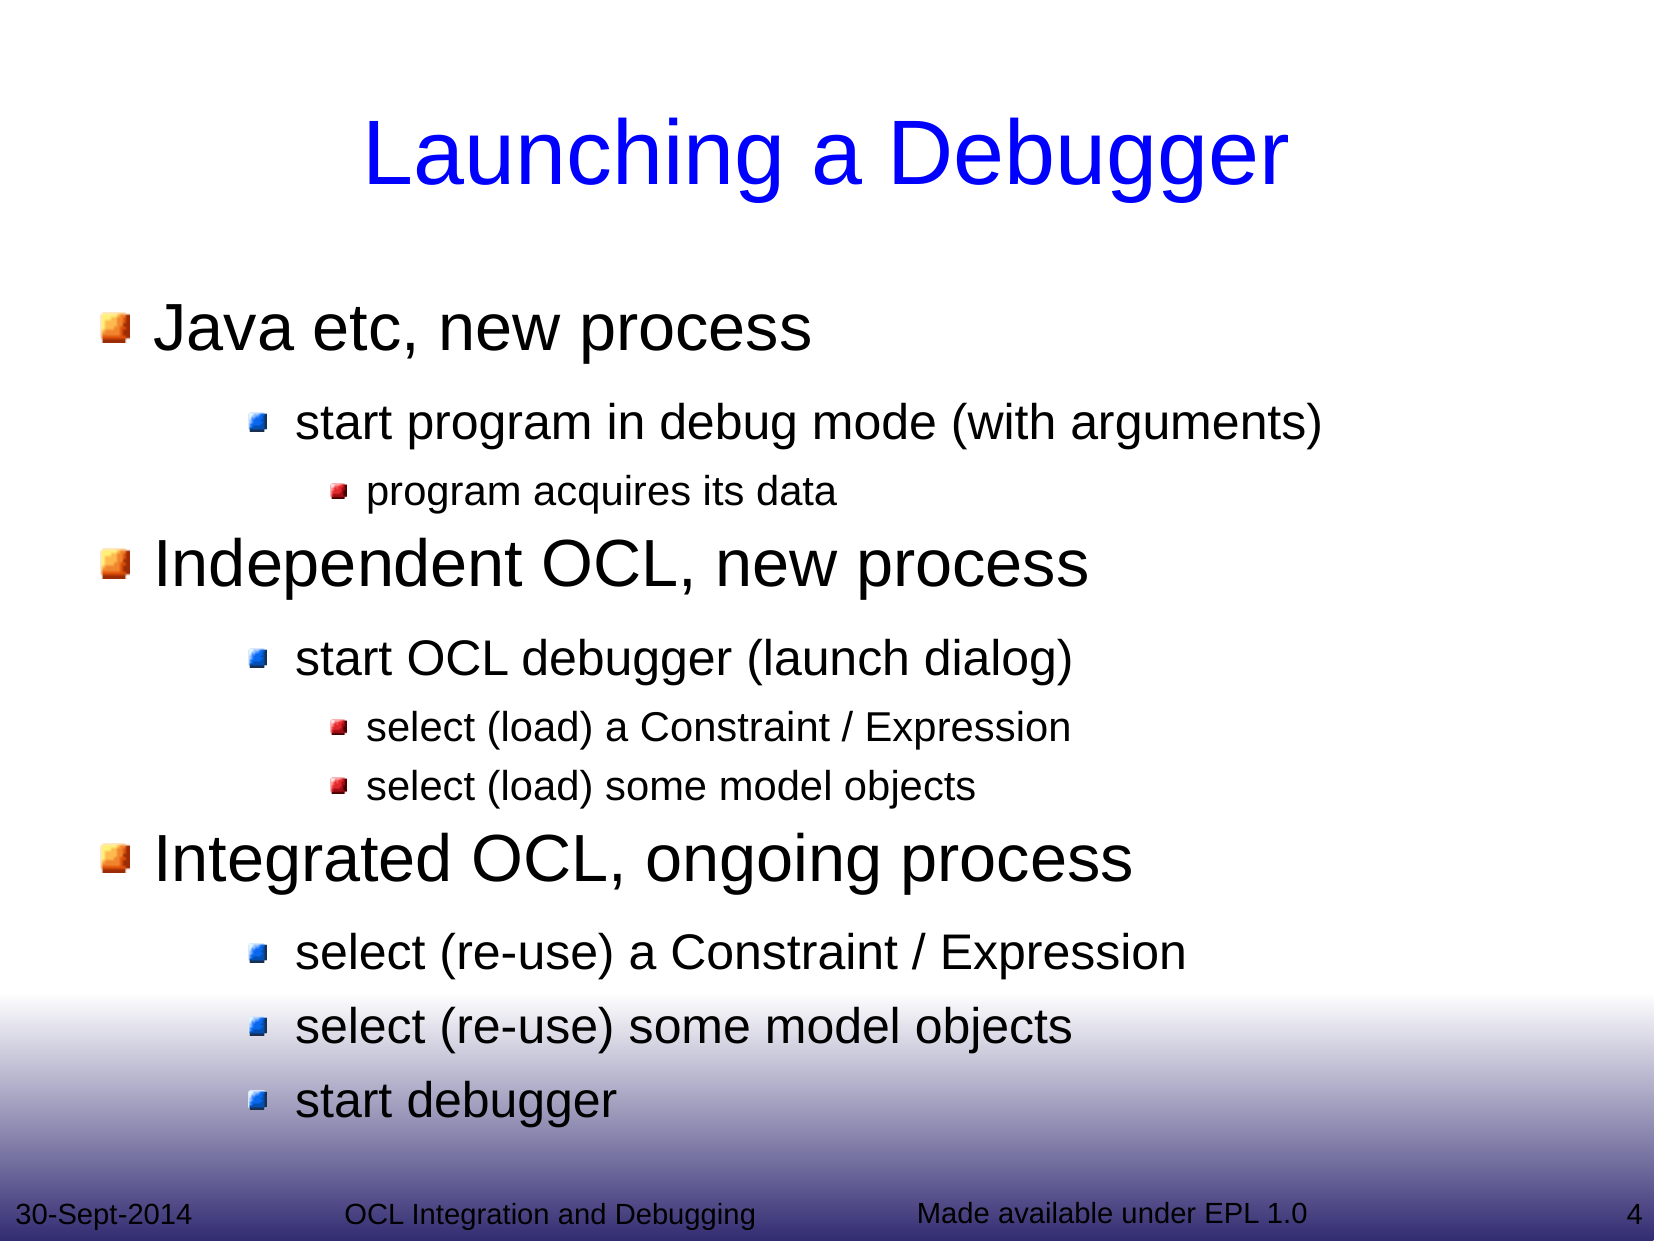

# Launching a Debugger
Java etc, new process
start program in debug mode (with arguments)
program acquires its data
Independent OCL, new process
start OCL debugger (launch dialog)
select (load) a Constraint / Expression
select (load) some model objects
Integrated OCL, ongoing process
select (re-use) a Constraint / Expression
select (re-use) some model objects
start debugger
30-Sept-2014
OCL Integration and Debugging
4